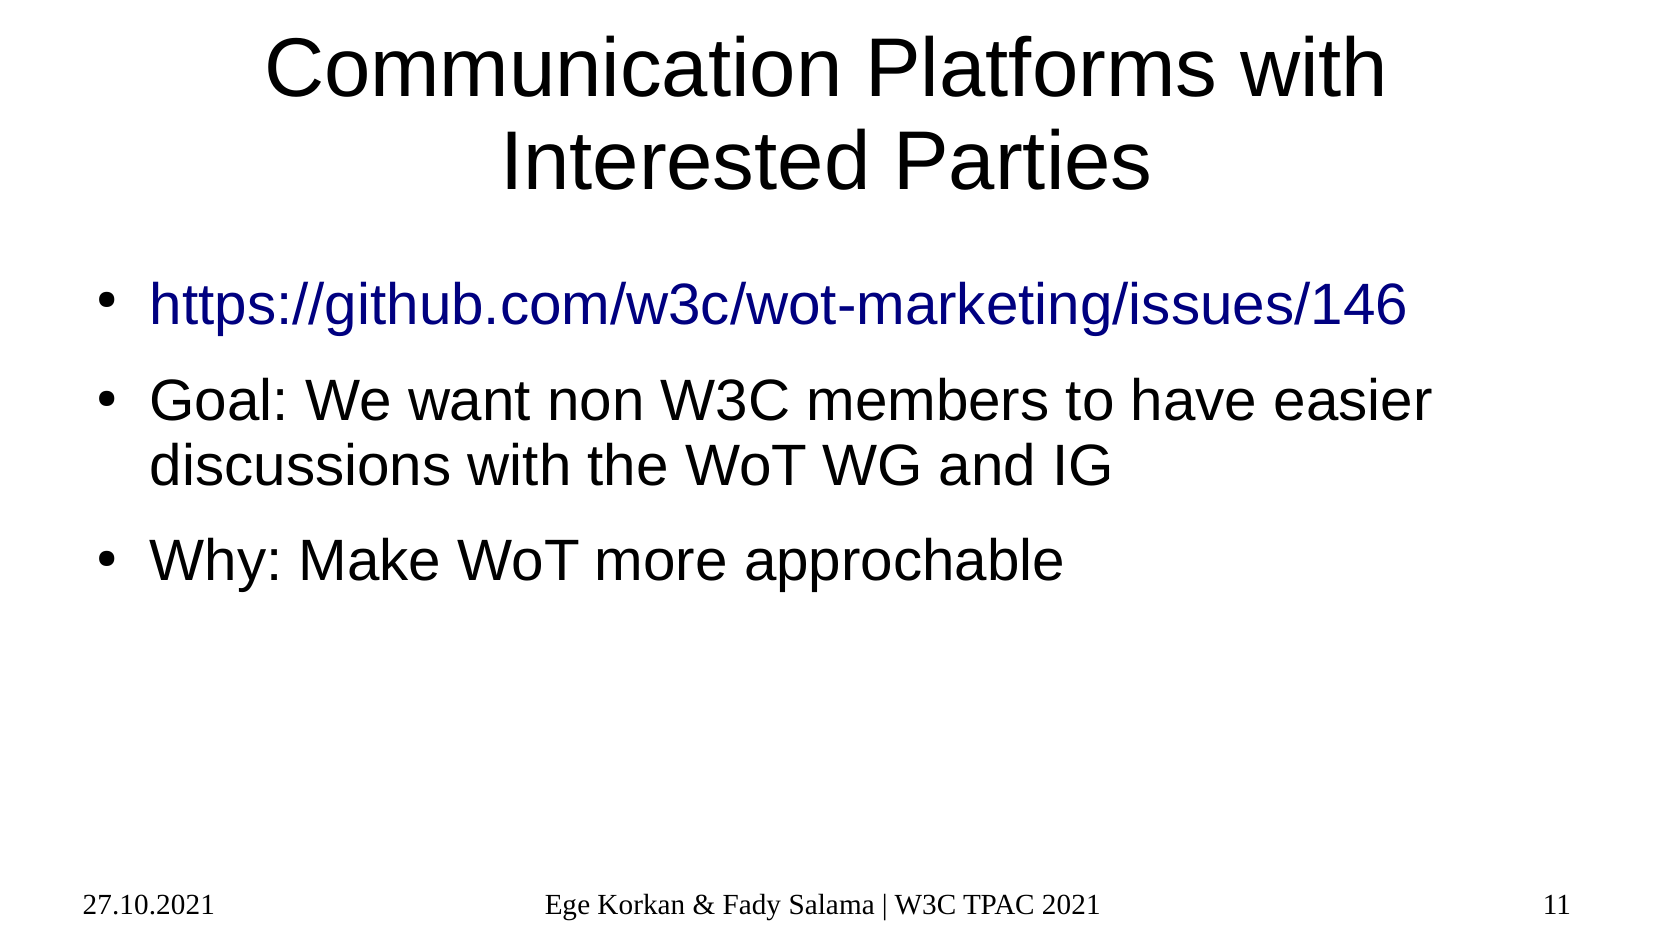

# Communication Platforms with Interested Parties
https://github.com/w3c/wot-marketing/issues/146
Goal: We want non W3C members to have easier discussions with the WoT WG and IG
Why: Make WoT more approchable
27.10.2021
Ege Korkan & Fady Salama | W3C TPAC 2021
11